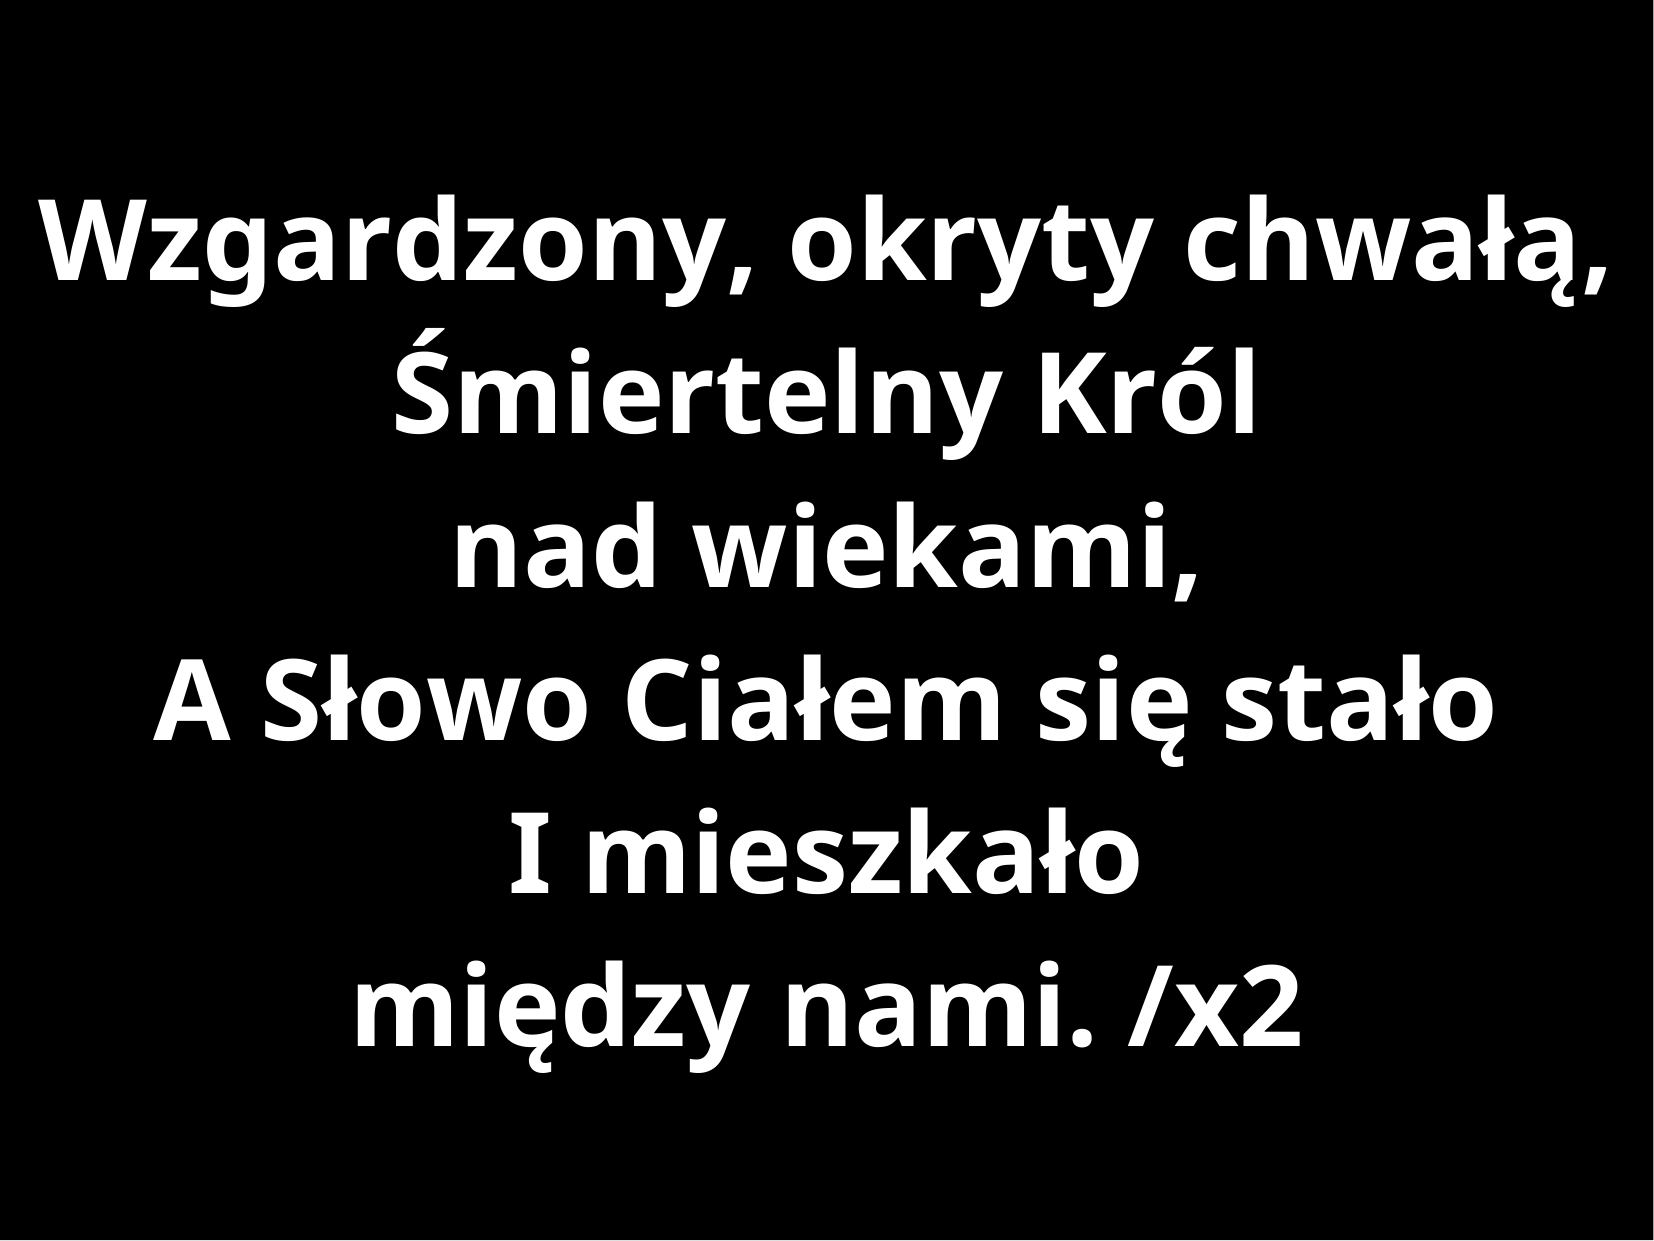

# Wzgardzony, okryty chwałą, Śmiertelny Król nad wiekami, A Słowo Ciałem się stało I mieszkało między nami. /x2